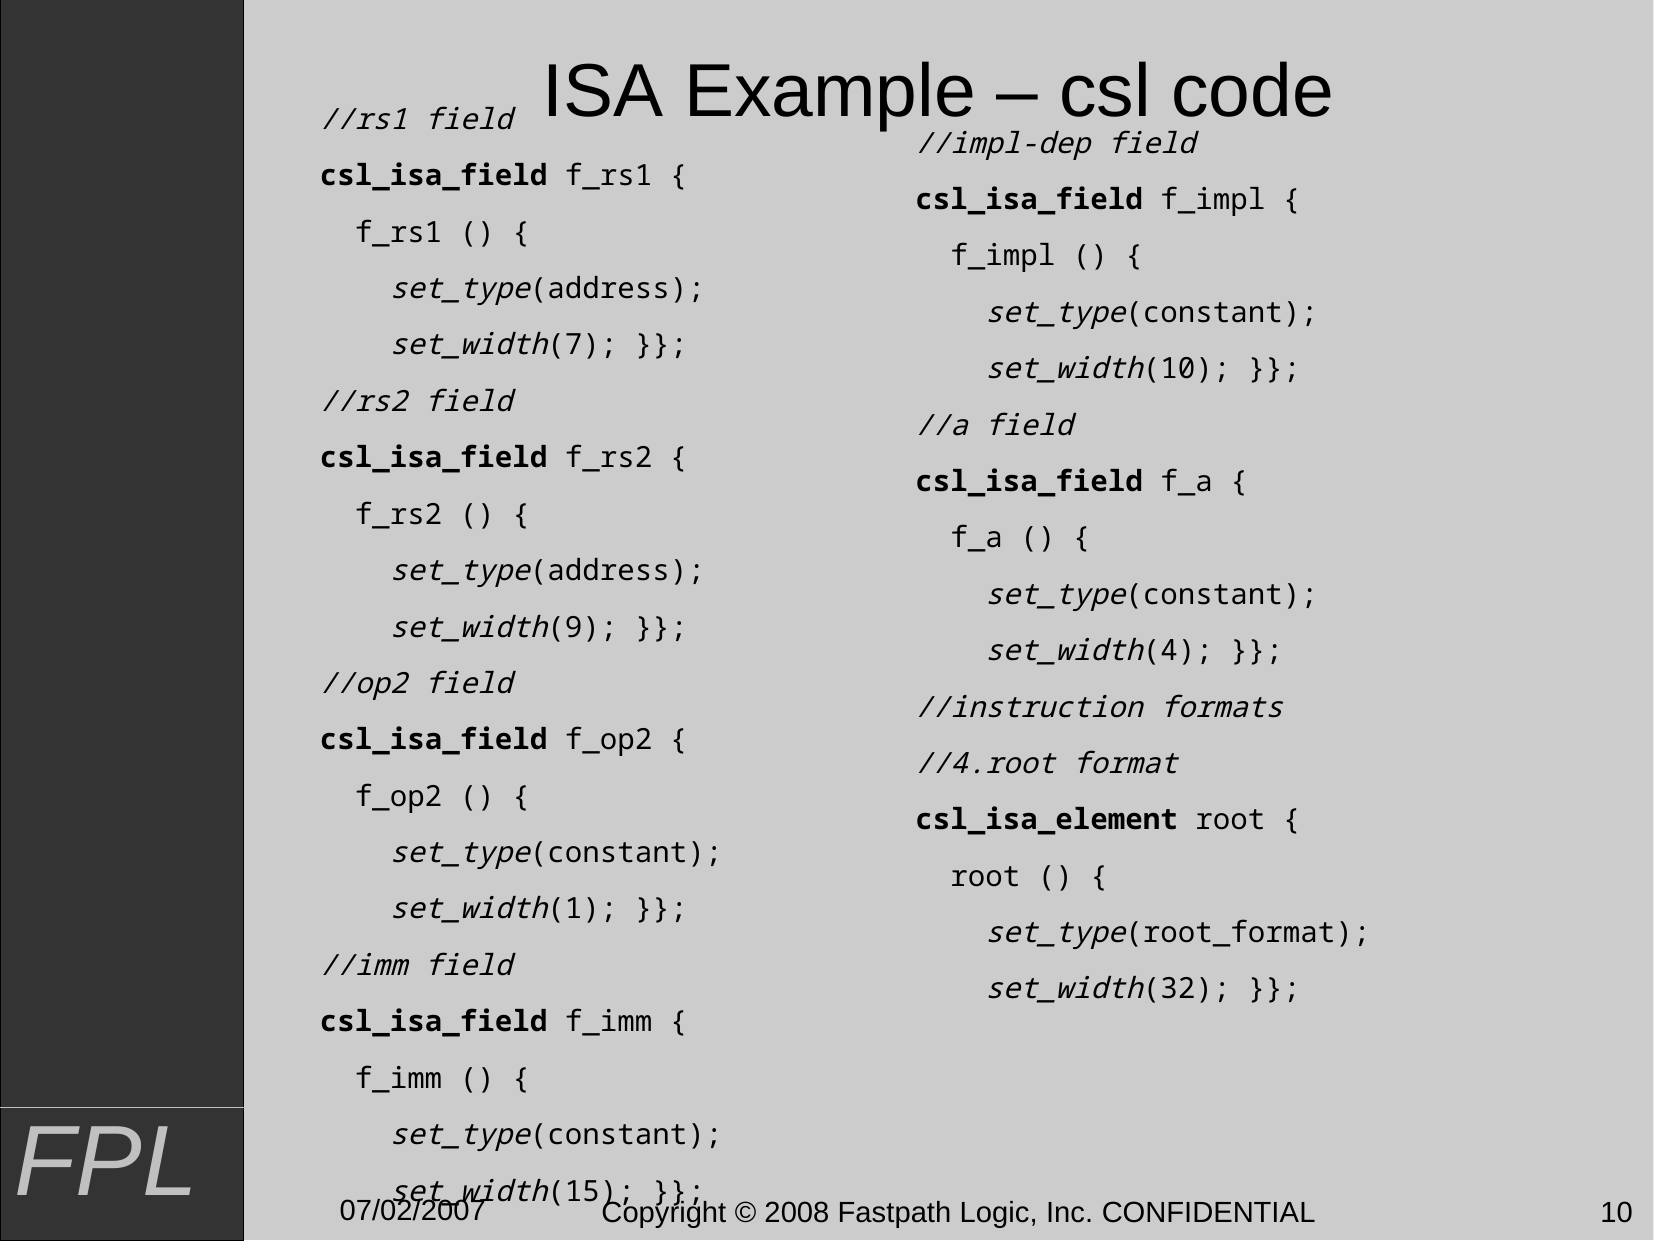

//rs1 field
csl_isa_field f_rs1 {
 f_rs1 () {
 set_type(address);
 set_width(7); }};
//rs2 field
csl_isa_field f_rs2 {
 f_rs2 () {
 set_type(address);
 set_width(9); }};
//op2 field
csl_isa_field f_op2 {
 f_op2 () {
 set_type(constant);
 set_width(1); }};
//imm field
csl_isa_field f_imm {
 f_imm () {
 set_type(constant);
 set_width(15); }};
# ISA Example – csl code
//impl-dep field
csl_isa_field f_impl {
 f_impl () {
 set_type(constant);
 set_width(10); }};
//a field
csl_isa_field f_a {
 f_a () {
 set_type(constant);
 set_width(4); }};
//instruction formats
//4.root format
csl_isa_element root {
 root () {
 set_type(root_format);
 set_width(32); }};
07/02/2007
10
© 2007 FASTPATH LOGIC INC.